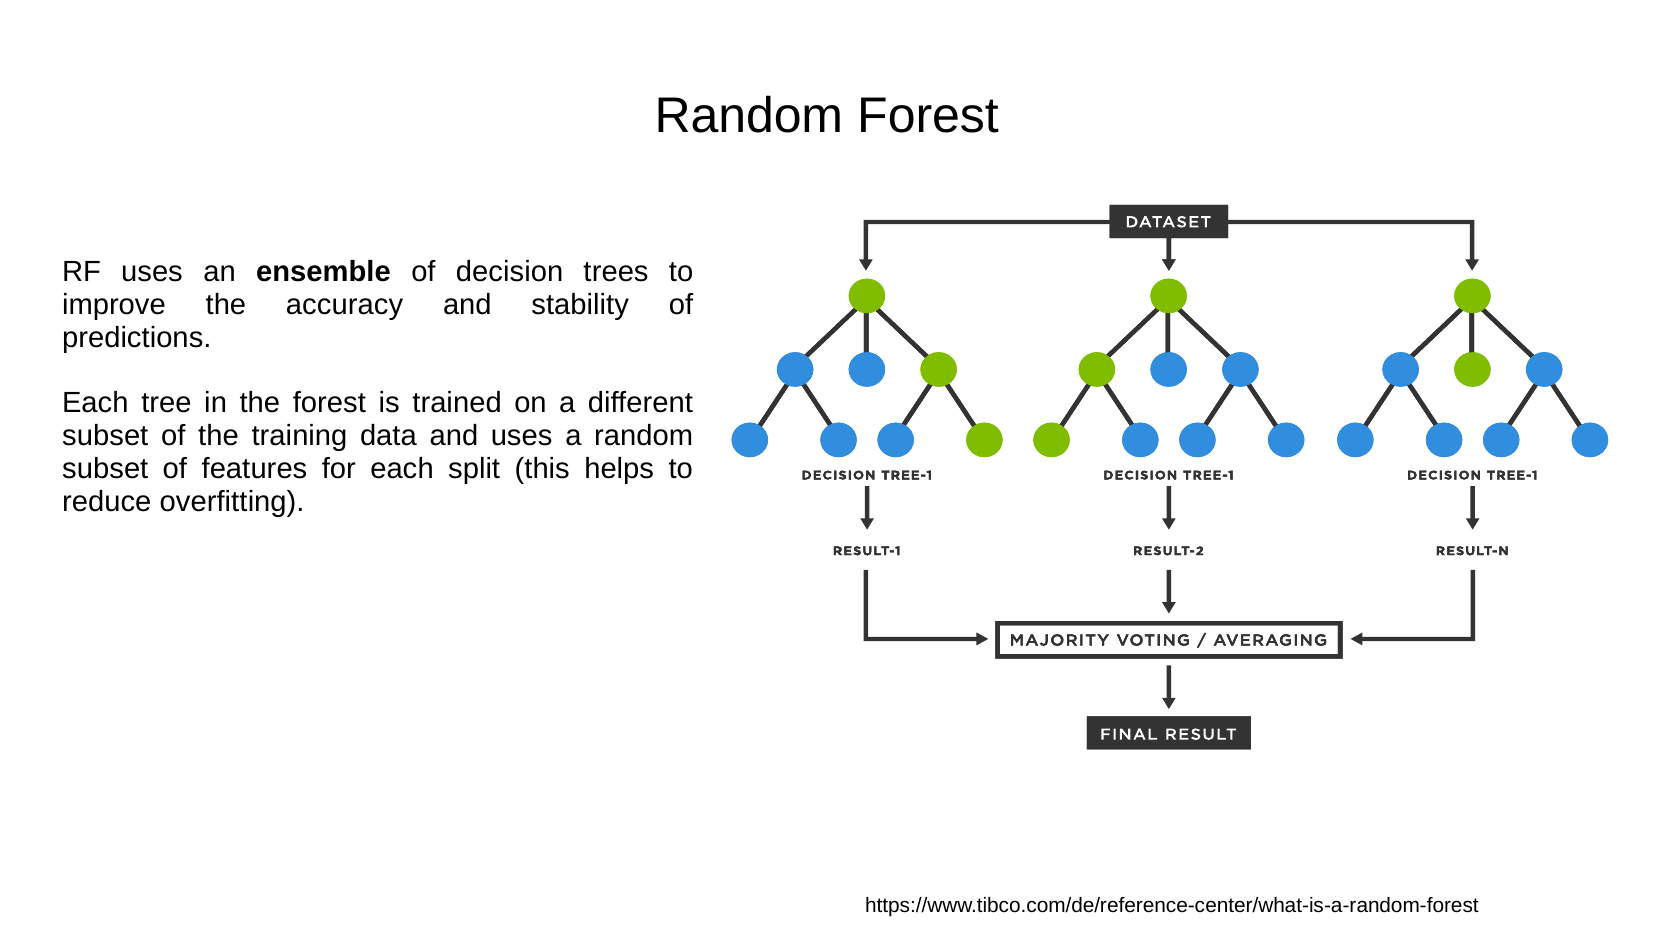

# Random Forest
RF uses an ensemble of decision trees to improve the accuracy and stability of predictions.
Each tree in the forest is trained on a different subset of the training data and uses a random subset of features for each split (this helps to reduce overfitting).
https://www.tibco.com/de/reference-center/what-is-a-random-forest